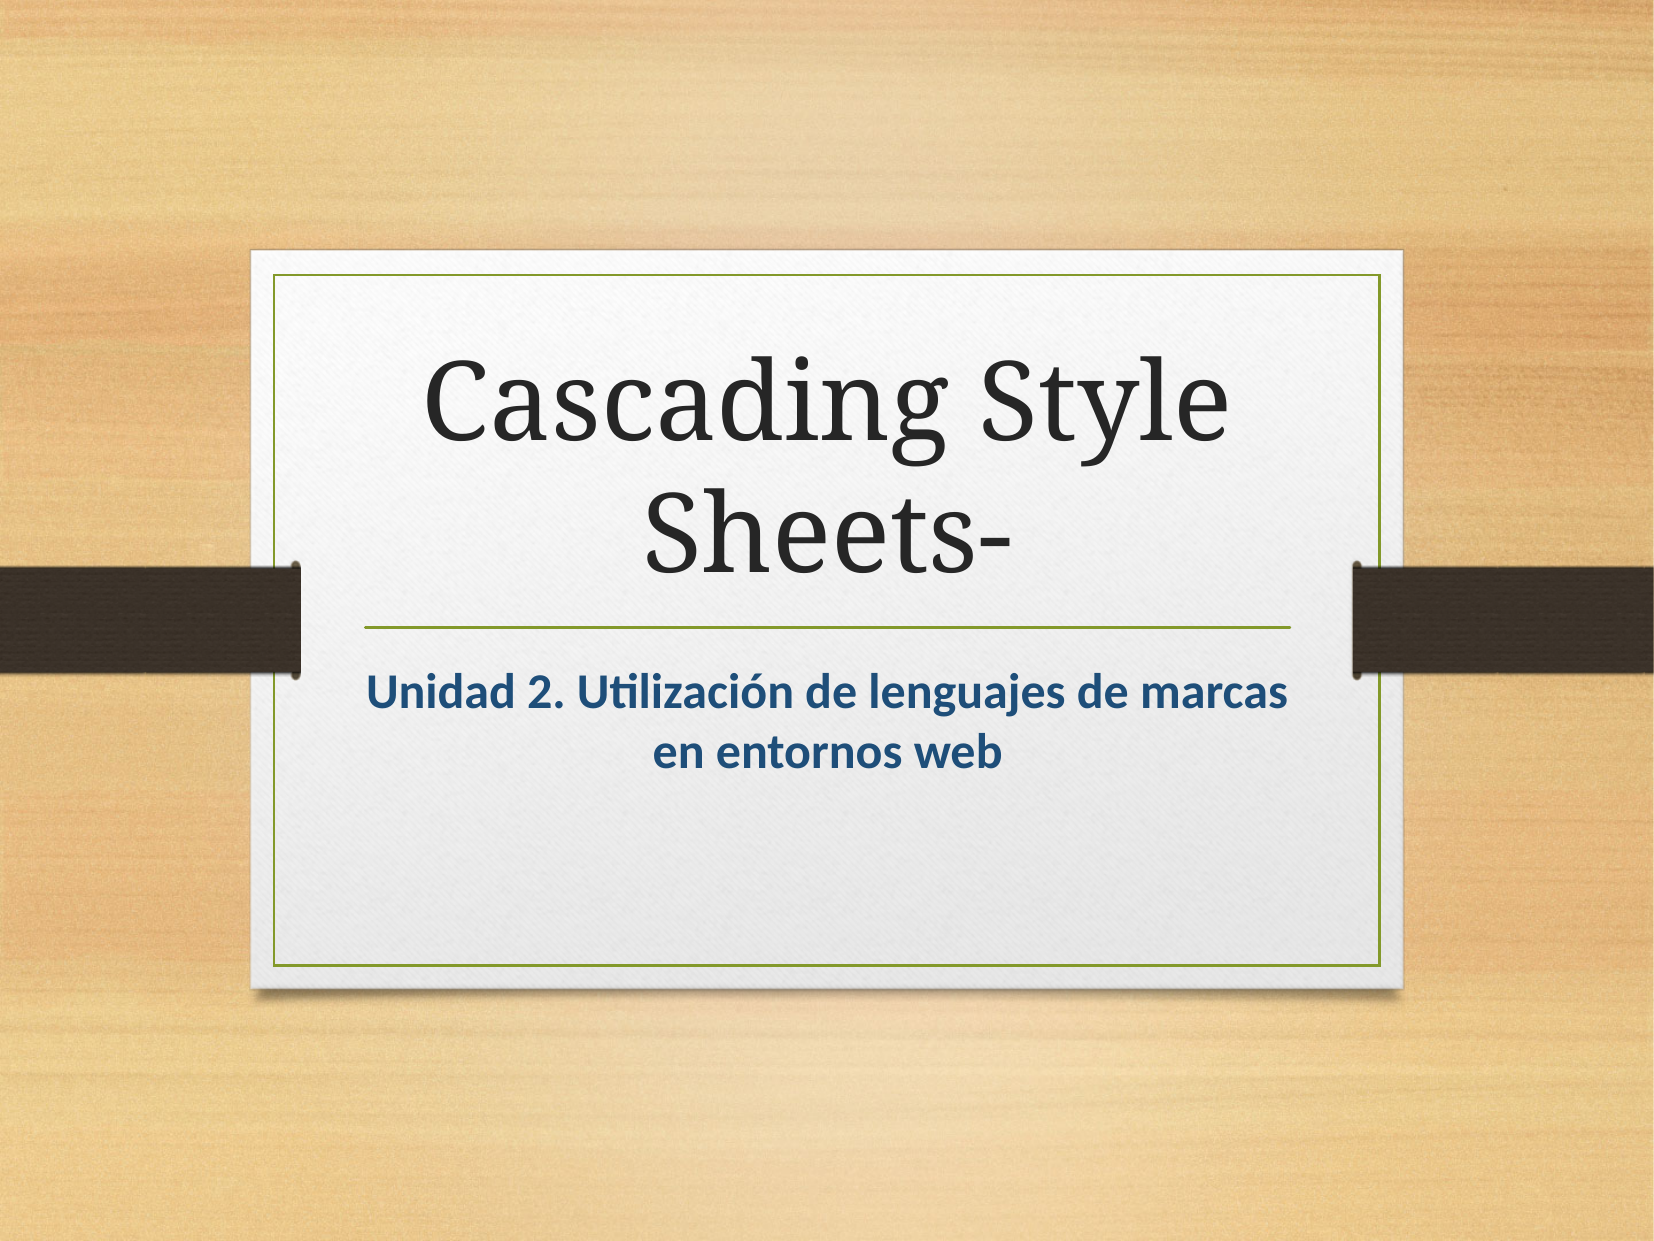

# Cascading Style Sheets-
Unidad 2. Utilización de lenguajes de marcas en entornos web